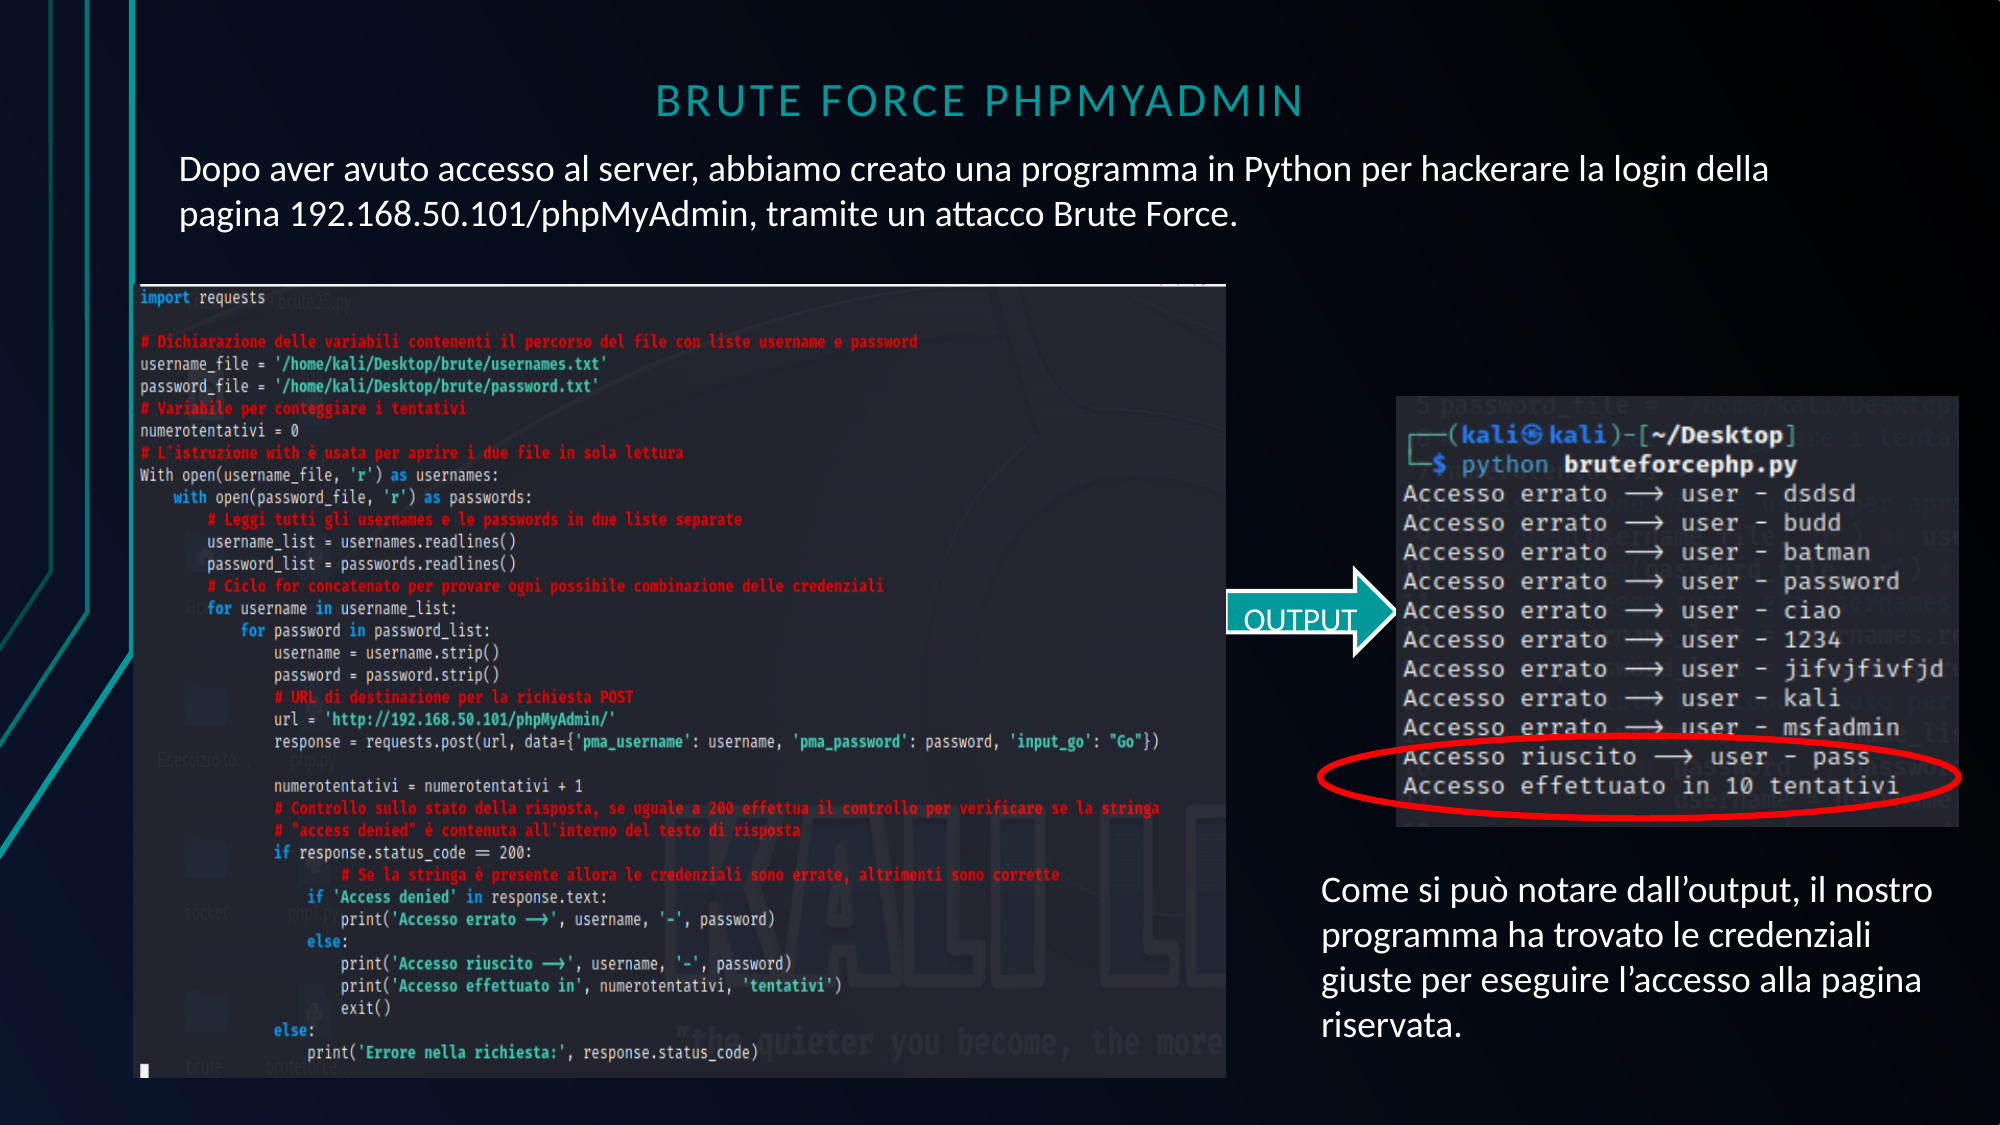

# Brute force phpmyadmin
Dopo aver avuto accesso al server, abbiamo creato una programma in Python per hackerare la login della pagina 192.168.50.101/phpMyAdmin, tramite un attacco Brute Force.
OUTPUT
Come si può notare dall’output, il nostro programma ha trovato le credenziali giuste per eseguire l’accesso alla pagina riservata.